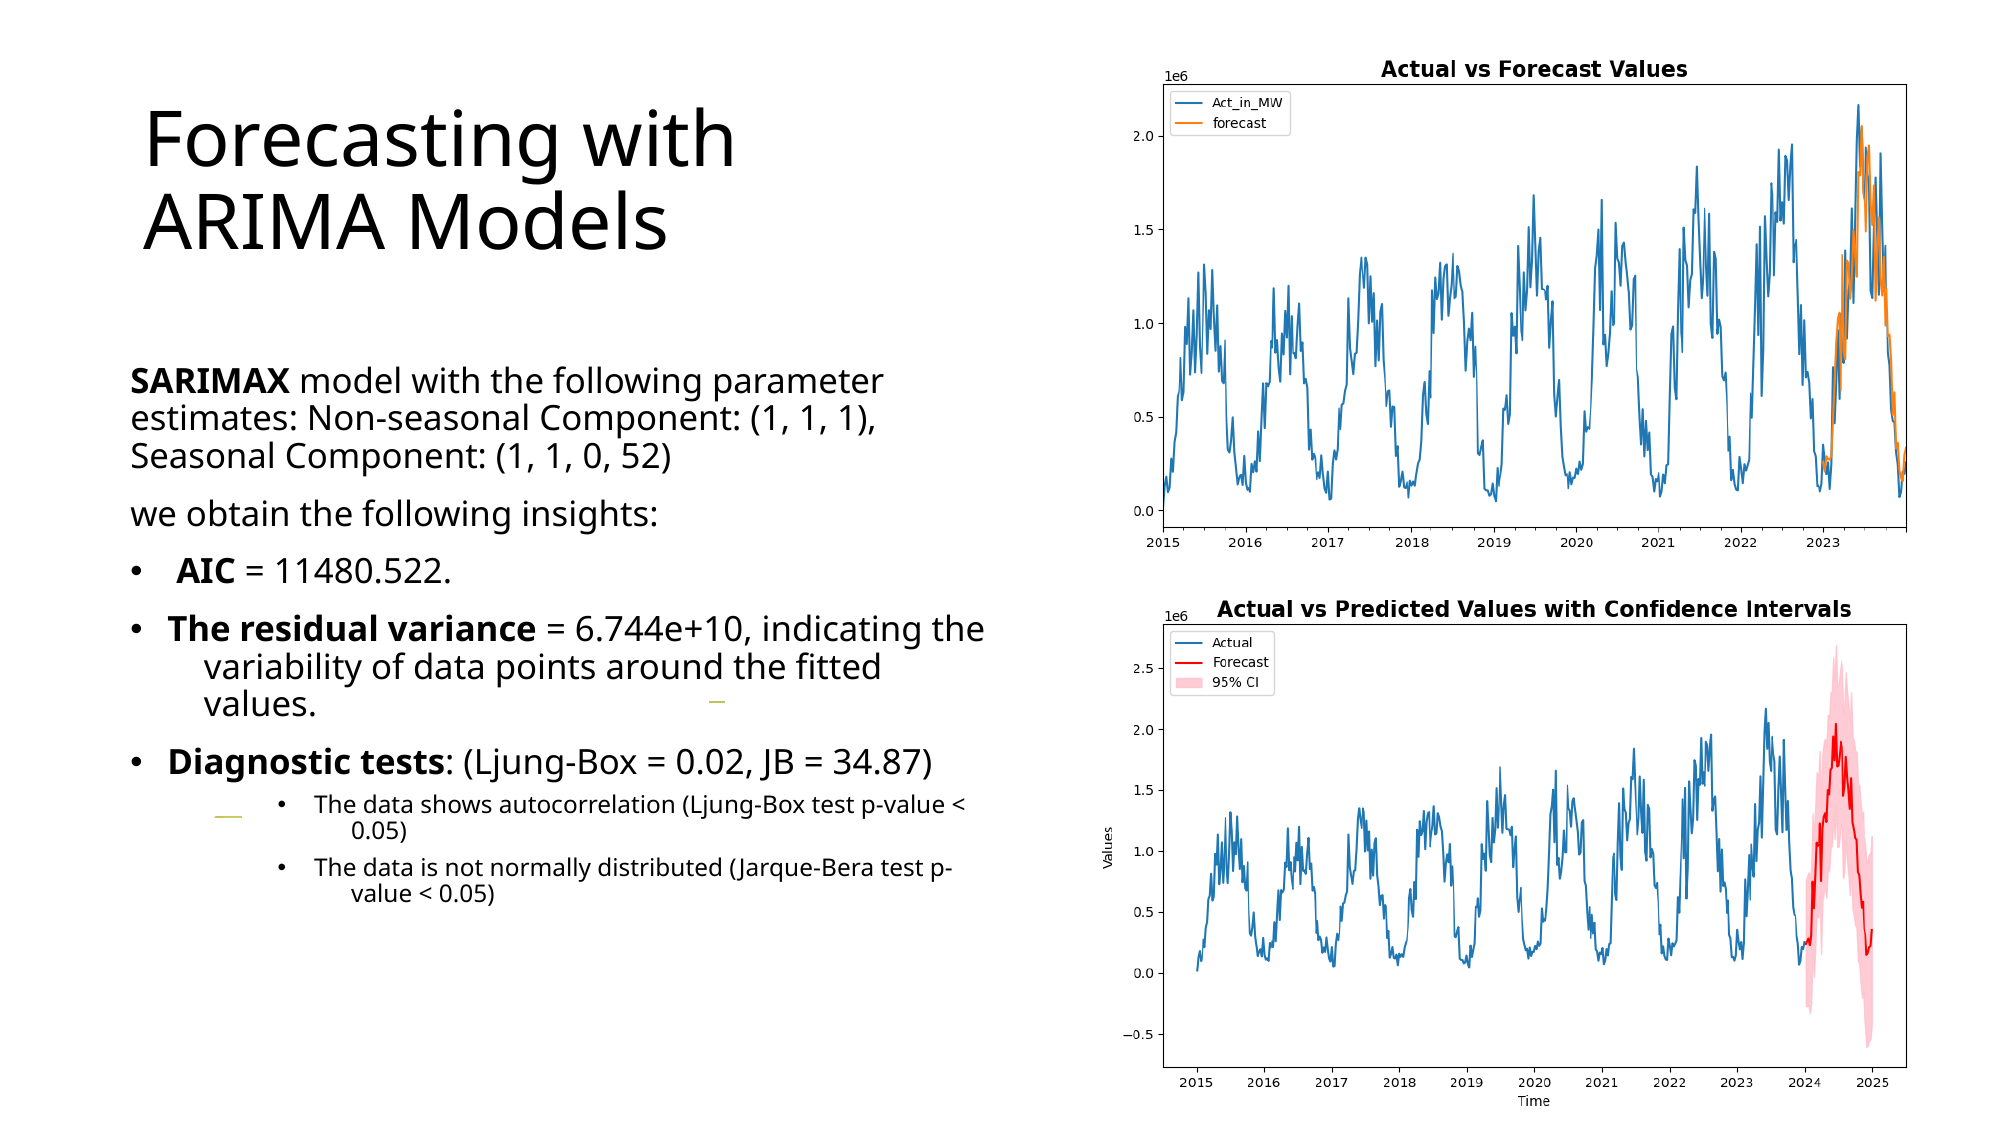

# Forecasting with ARIMA Models
SARIMAX model with the following parameter estimates: Non-seasonal Component: (1, 1, 1), Seasonal Component: (1, 1, 0, 52)
we obtain the following insights:
 AIC = 11480.522.
The residual variance = 6.744e+10, indicating the variability of data points around the fitted values.
Diagnostic tests: (Ljung-Box = 0.02, JB = 34.87)
The data shows autocorrelation (Ljung-Box test p-value < 0.05)
The data is not normally distributed (Jarque-Bera test p-value < 0.05)